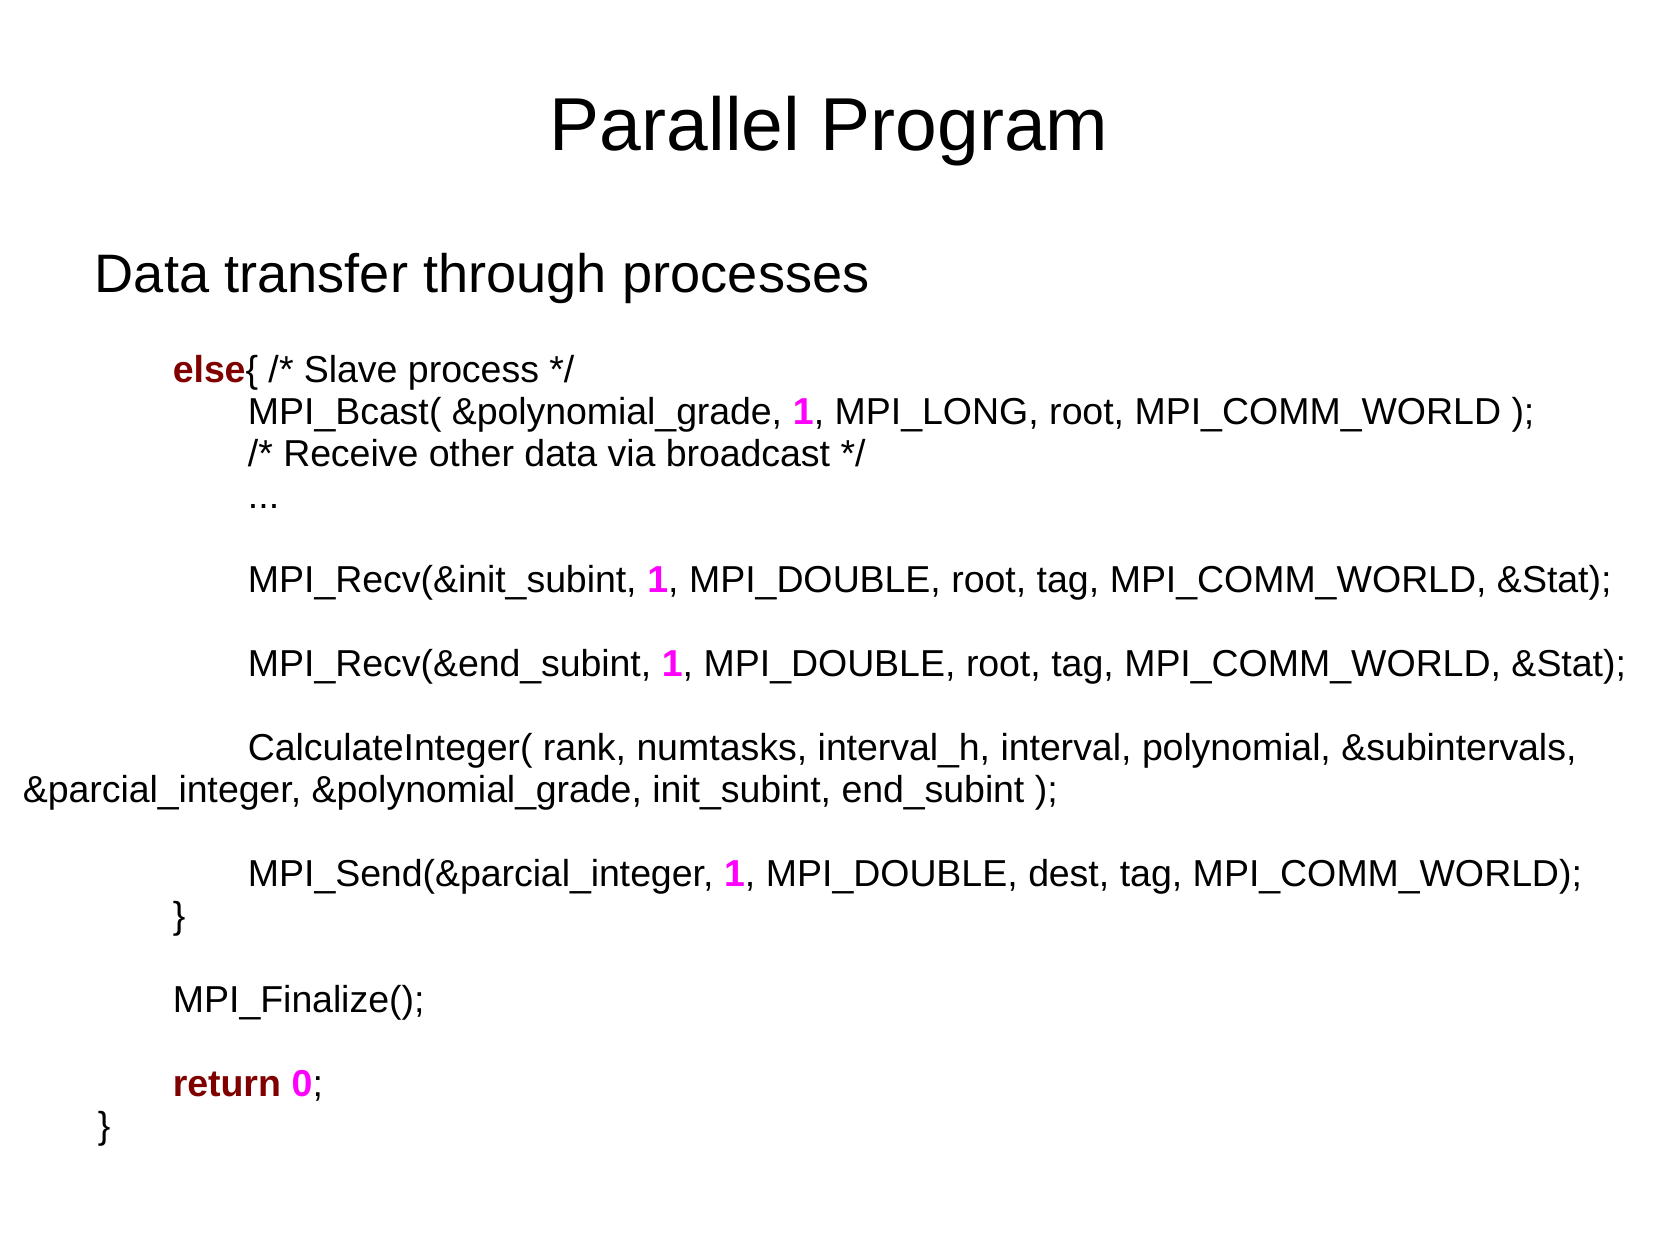

Parallel Program
	Data transfer through processes
		else{ /* Slave process */
			MPI_Bcast( &polynomial_grade, 1, MPI_LONG, root, MPI_COMM_WORLD );
			/* Receive other data via broadcast */
			...
			MPI_Recv(&init_subint, 1, MPI_DOUBLE, root, tag, MPI_COMM_WORLD, &Stat);
			MPI_Recv(&end_subint, 1, MPI_DOUBLE, root, tag, MPI_COMM_WORLD, &Stat);
			CalculateInteger( rank, numtasks, interval_h, interval, polynomial, &subintervals, &parcial_integer, &polynomial_grade, init_subint, end_subint );
			MPI_Send(&parcial_integer, 1, MPI_DOUBLE, dest, tag, MPI_COMM_WORLD);
		}
		MPI_Finalize();
		return 0;
	}